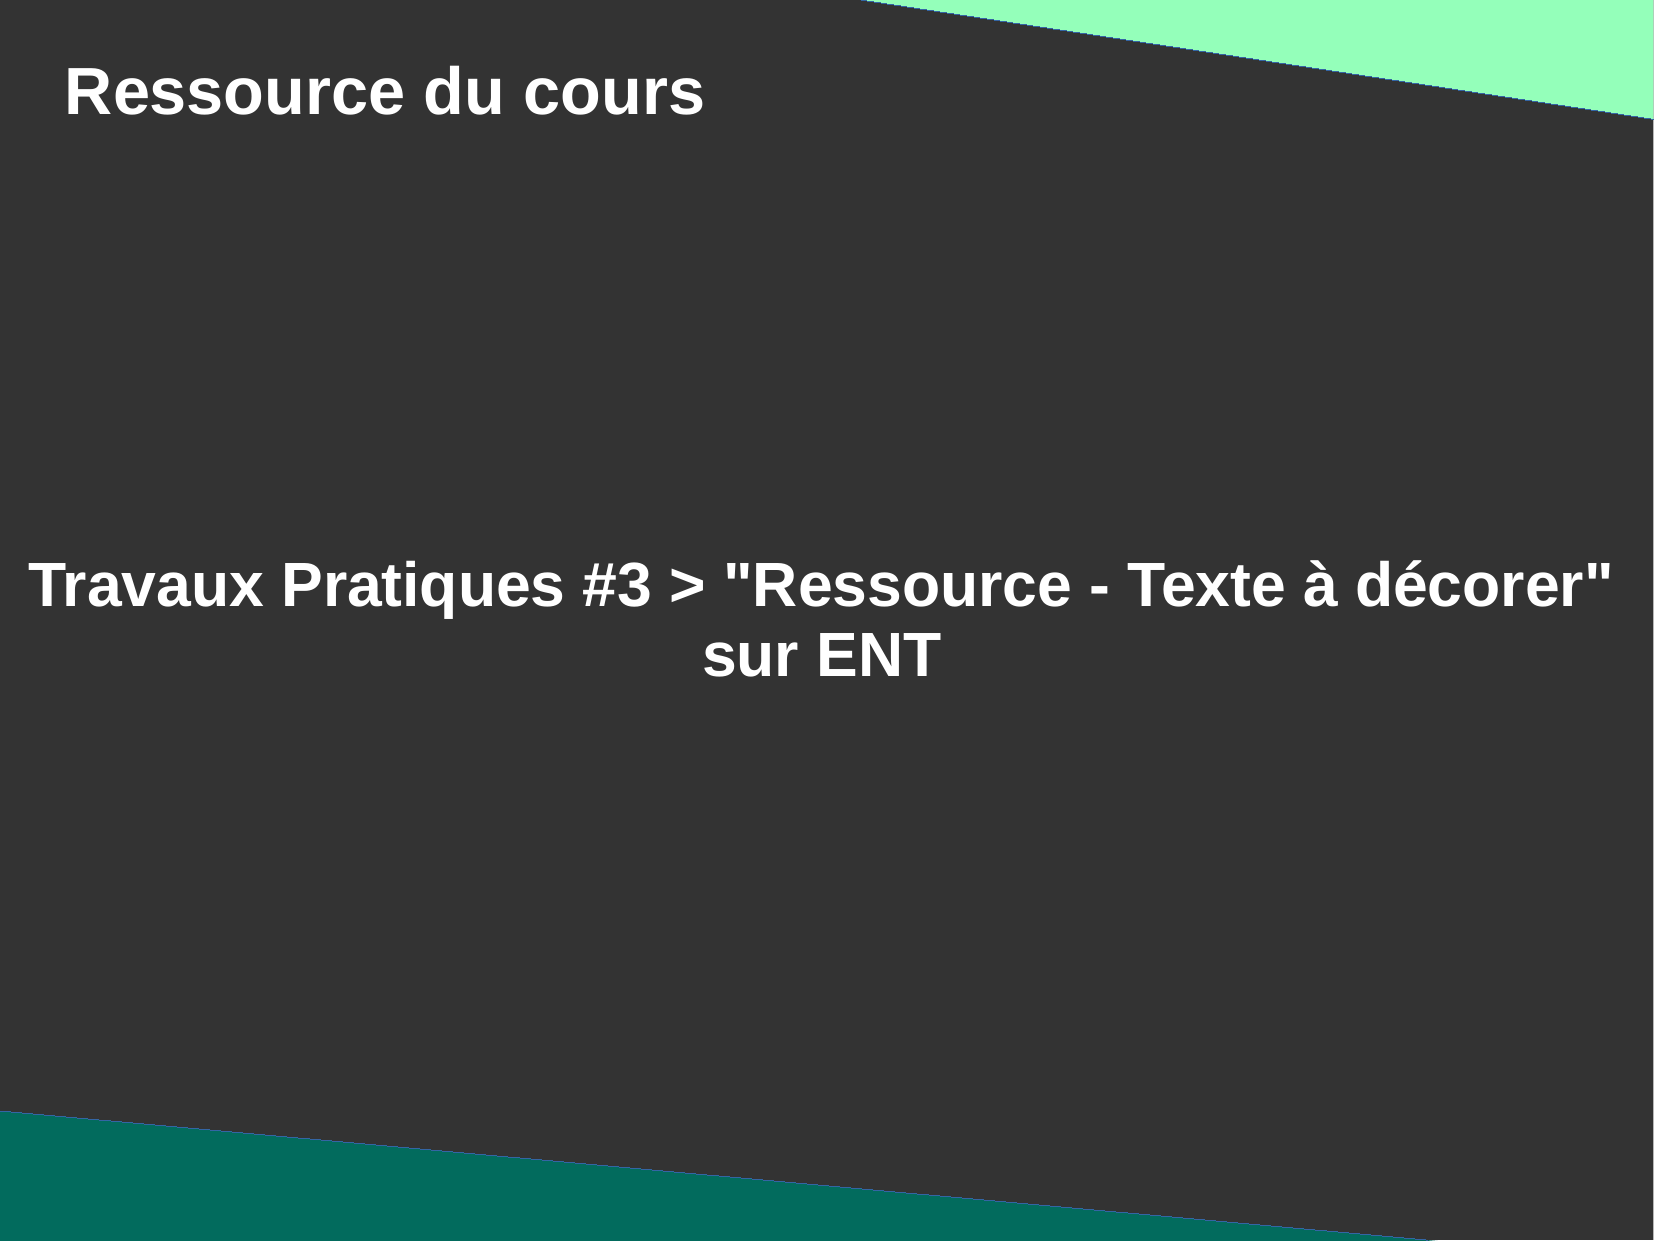

# Ressource du cours
Travaux Pratiques #3 > "Ressource - Texte à décorer" sur ENT